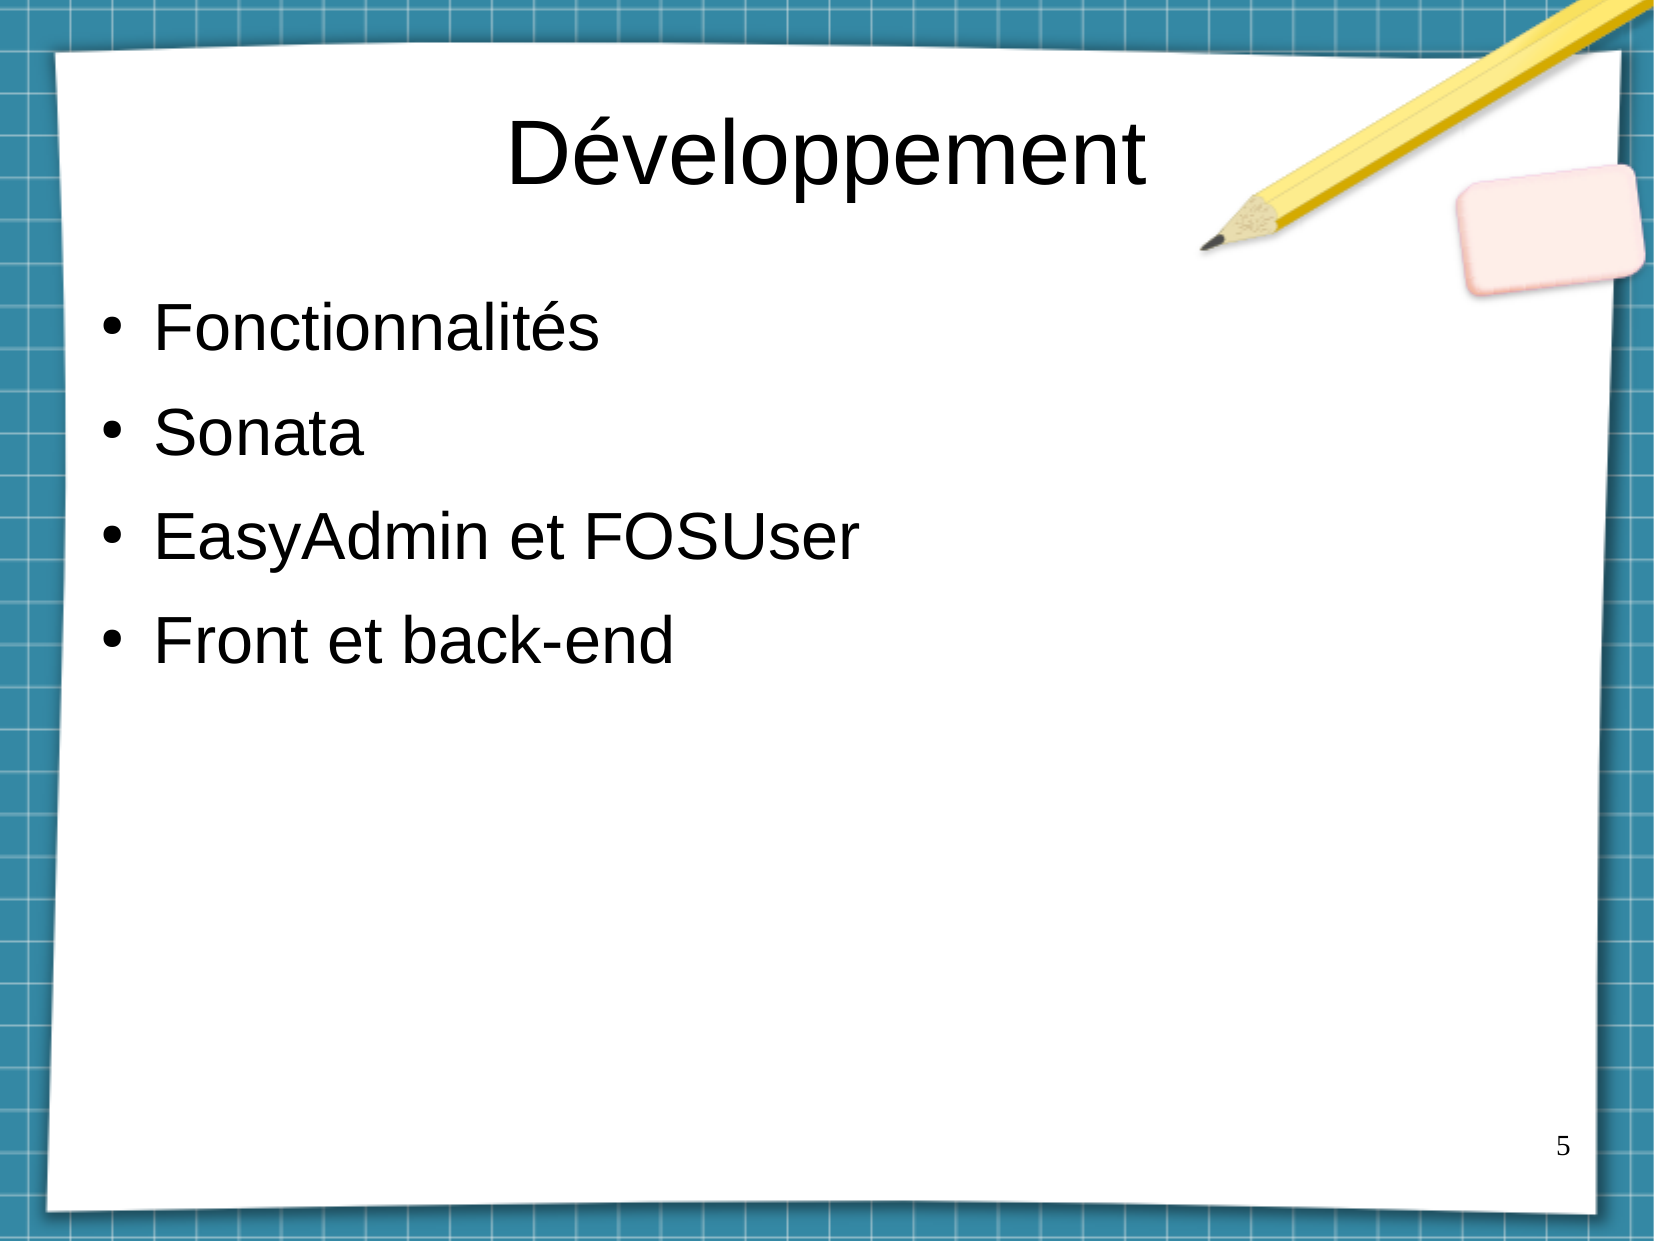

# Développement
Fonctionnalités
Sonata
EasyAdmin et FOSUser
Front et back-end
5